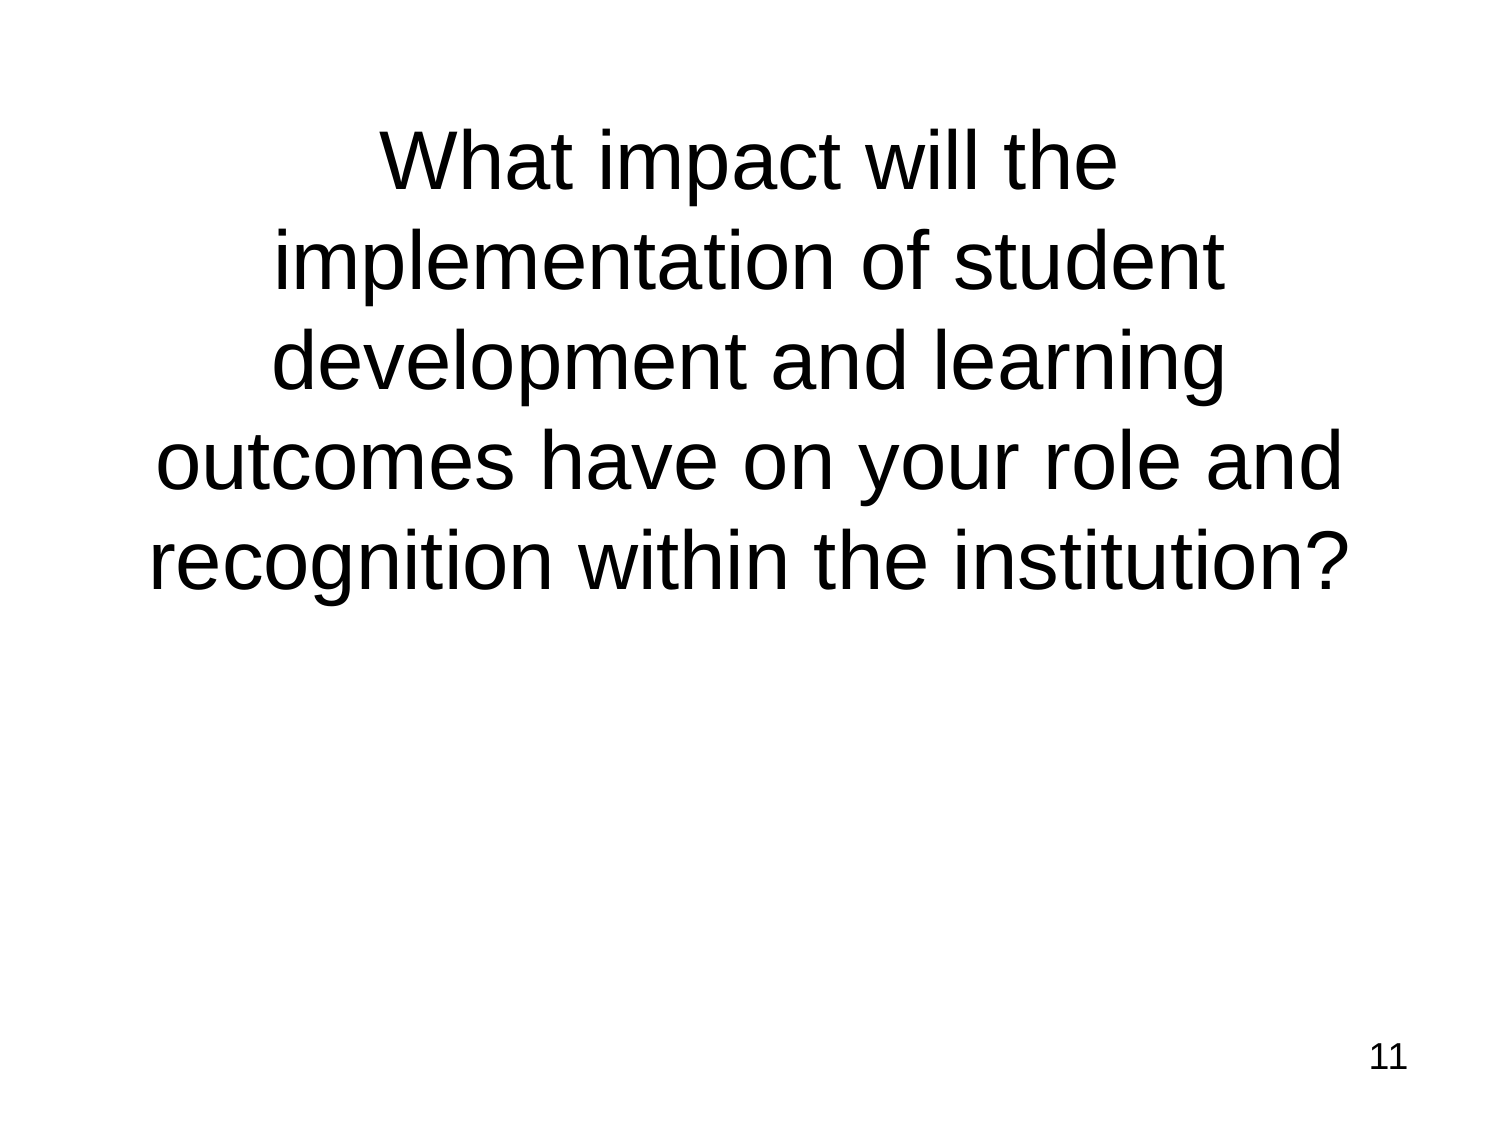

# What impact will the implementation of student development and learning outcomes have on your role and recognition within the institution?
11